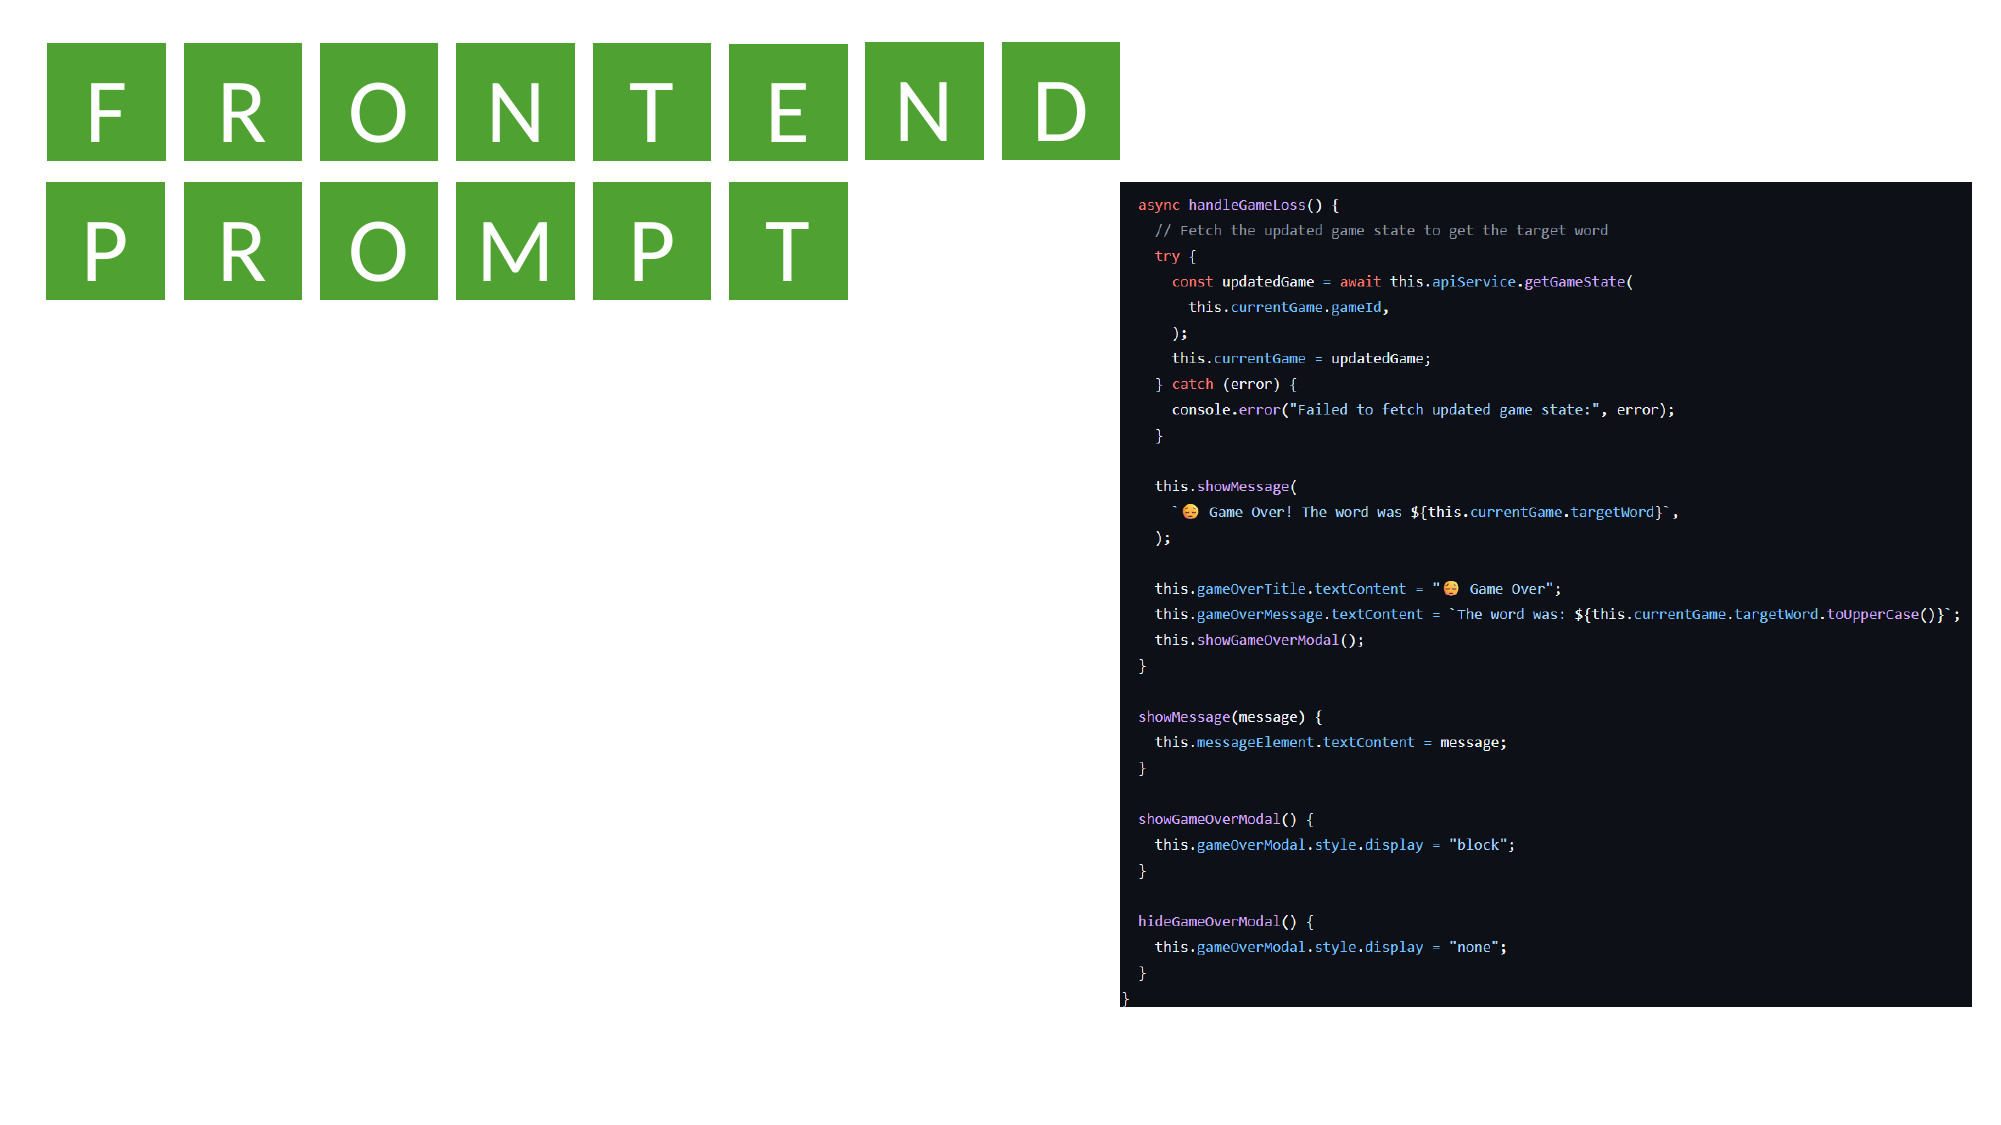

N
D
F
R
O
N
T
E
P
R
O
M
P
T
Further Prompting
AI had incorrect route mapping initially
Fixed issue of correct word not being fetched from backend upon failure (so the correct word could be displayed)
# Initial
Create Frontend Server
GUI implementing Wordle characteristics
Communicates with Backend Server